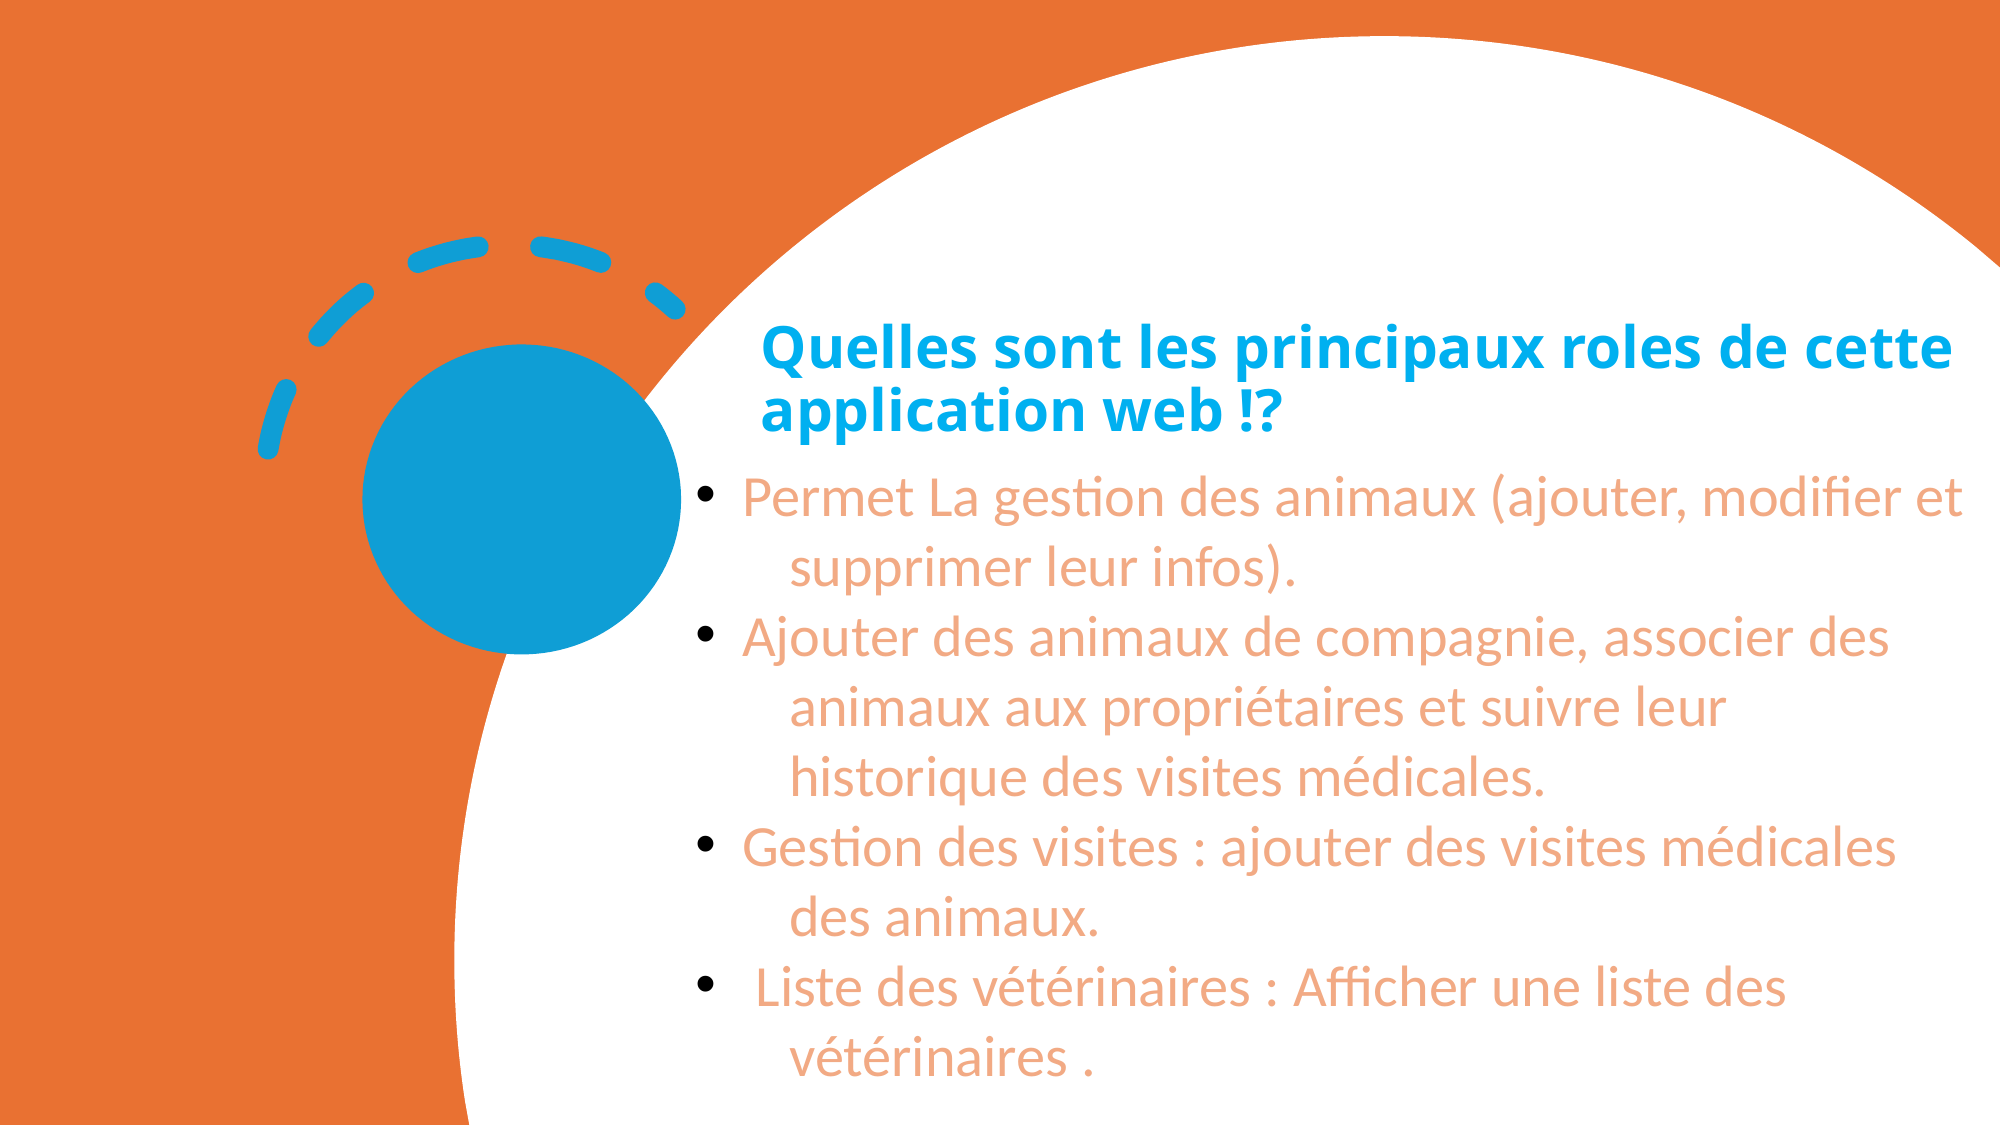

# Quelles sont les principaux roles de cette application web !?
Permet La gestion des animaux (ajouter, modifier et supprimer leur infos).
Ajouter des animaux de compagnie, associer des animaux aux propriétaires et suivre leur historique des visites médicales.
Gestion des visites : ajouter des visites médicales des animaux.
 Liste des vétérinaires : Afficher une liste des vétérinaires .